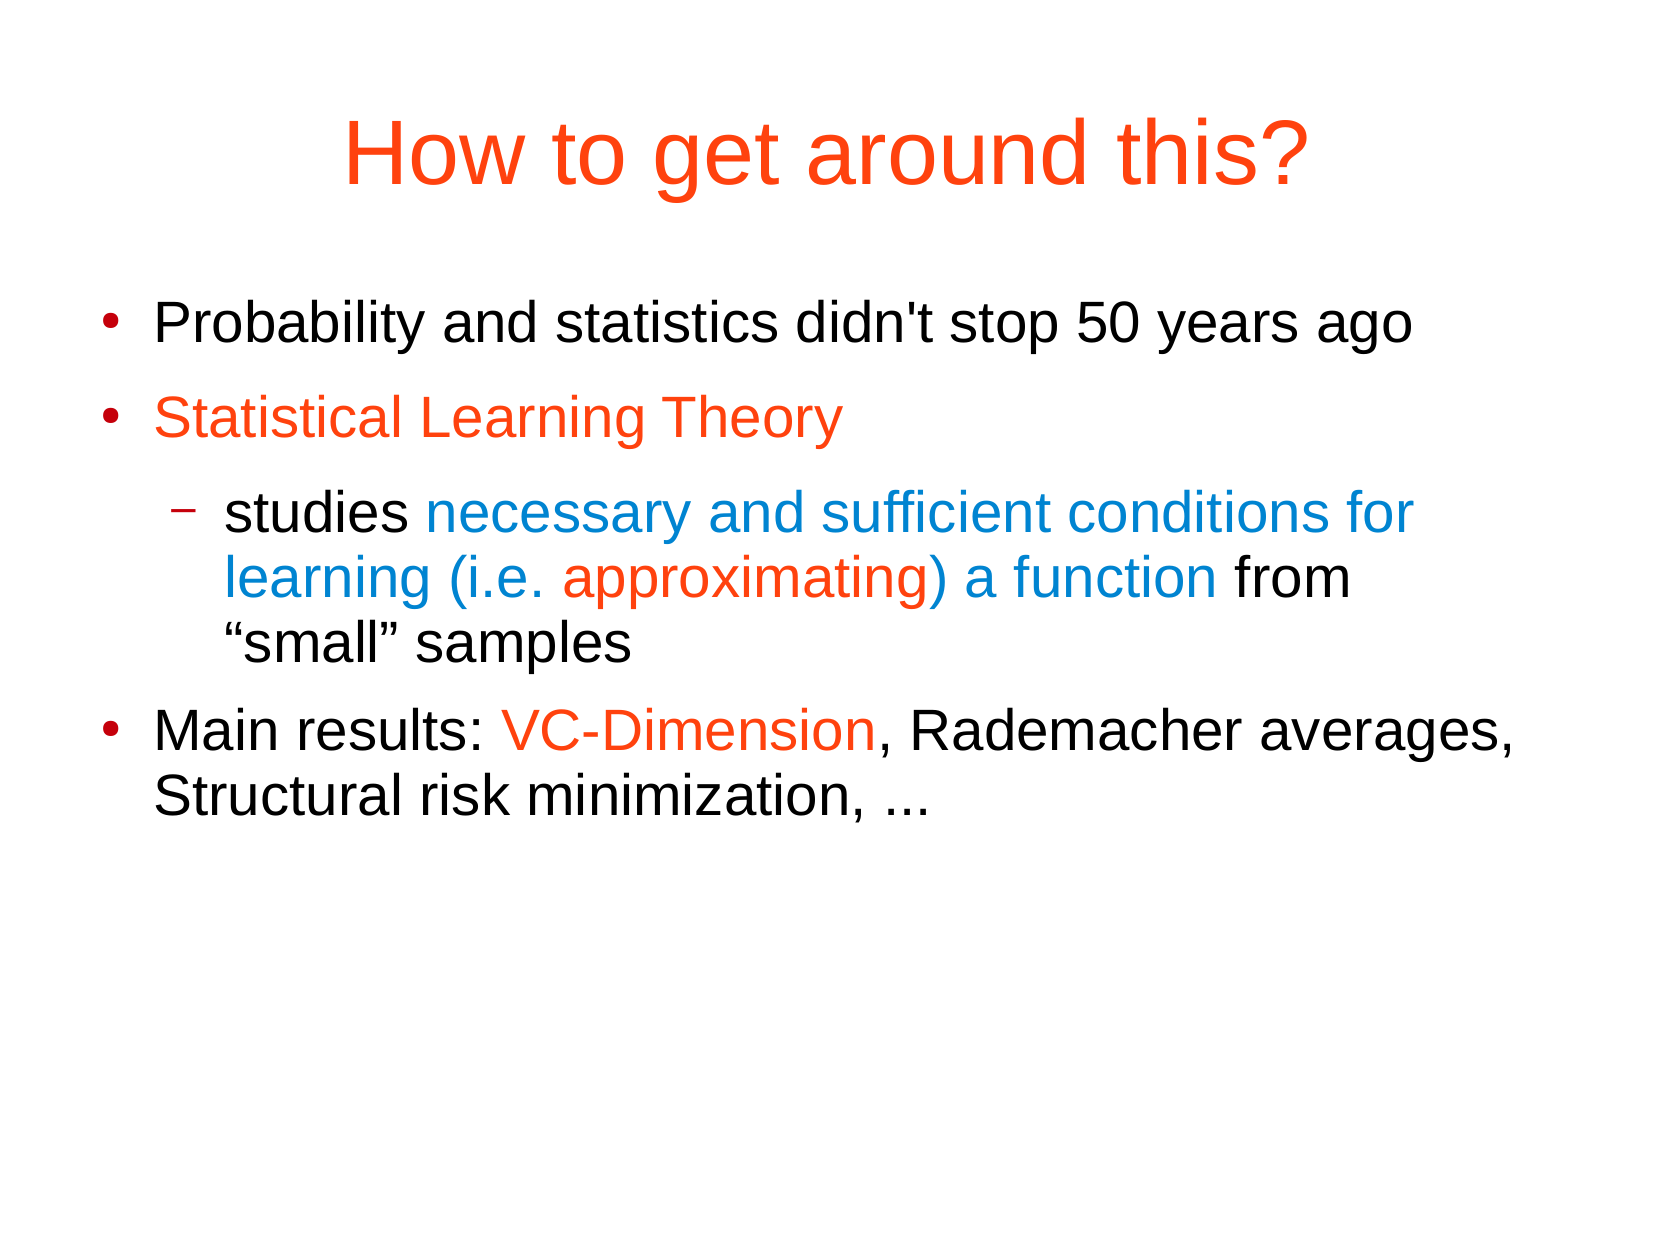

# How to get around this?
Probability and statistics didn't stop 50 years ago
Statistical Learning Theory
studies necessary and sufficient conditions for learning (i.e. approximating) a function from “small” samples
Main results: VC-Dimension, Rademacher averages, Structural risk minimization, ...